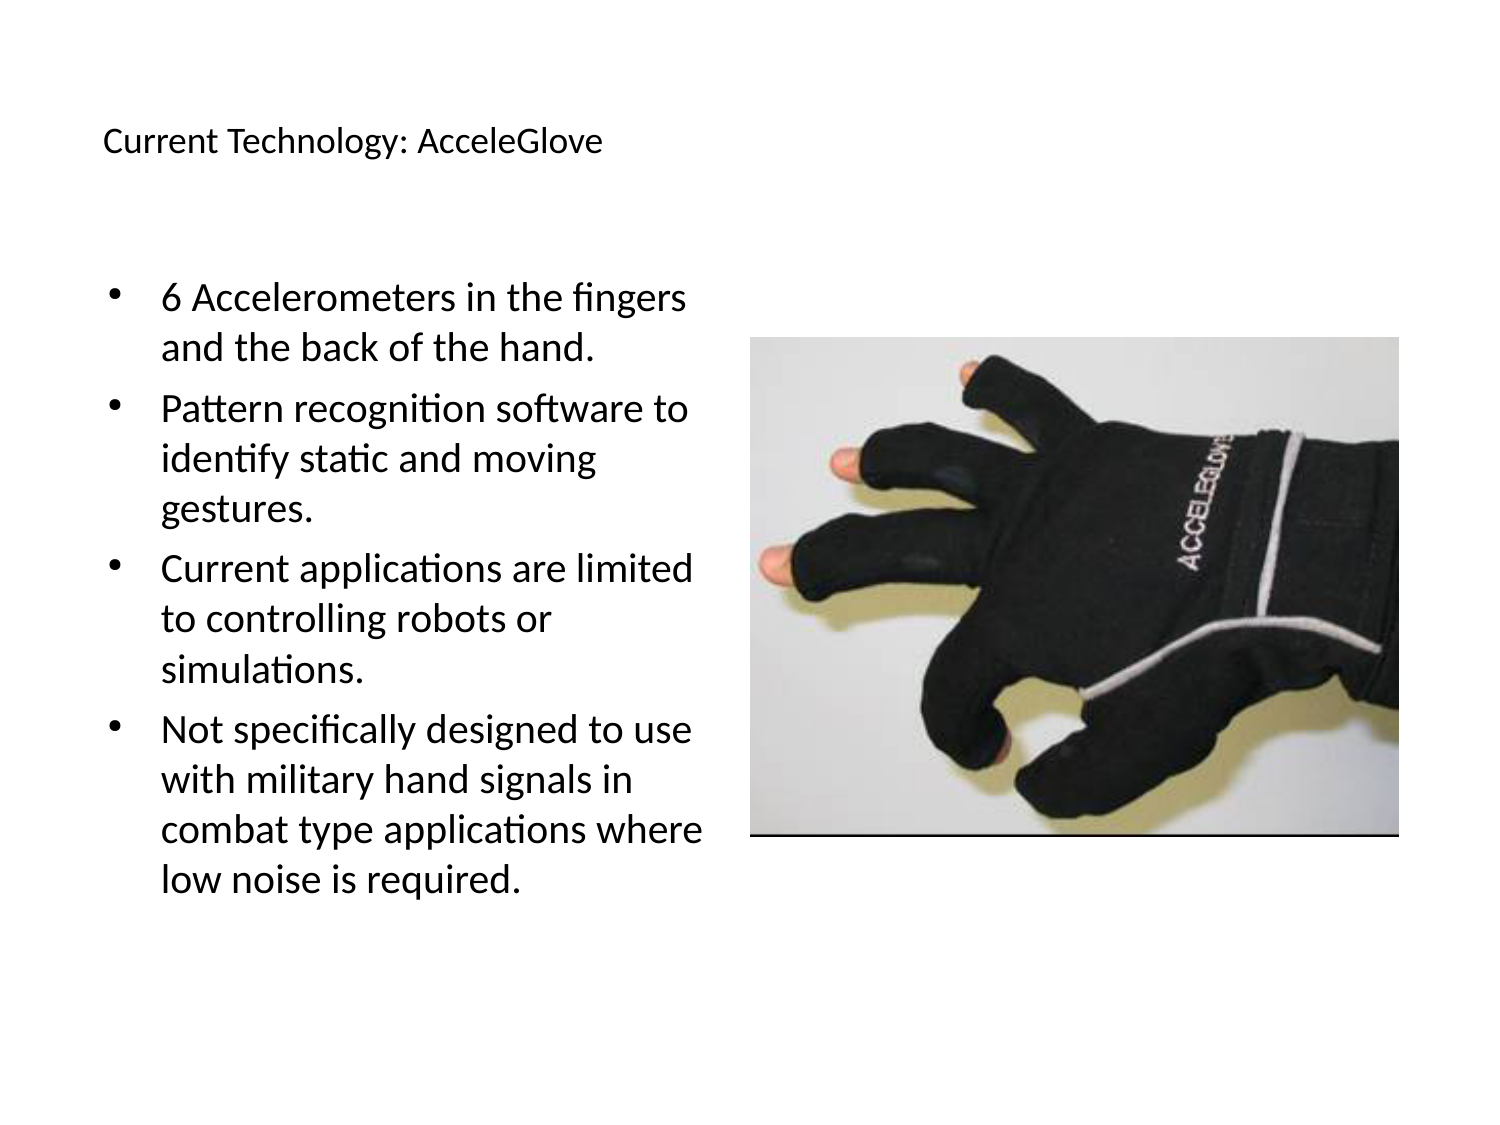

# Current Technology: AcceleGlove
6 Accelerometers in the fingers and the back of the hand.
Pattern recognition software to identify static and moving gestures.
Current applications are limited to controlling robots or simulations.
Not specifically designed to use with military hand signals in combat type applications where low noise is required.